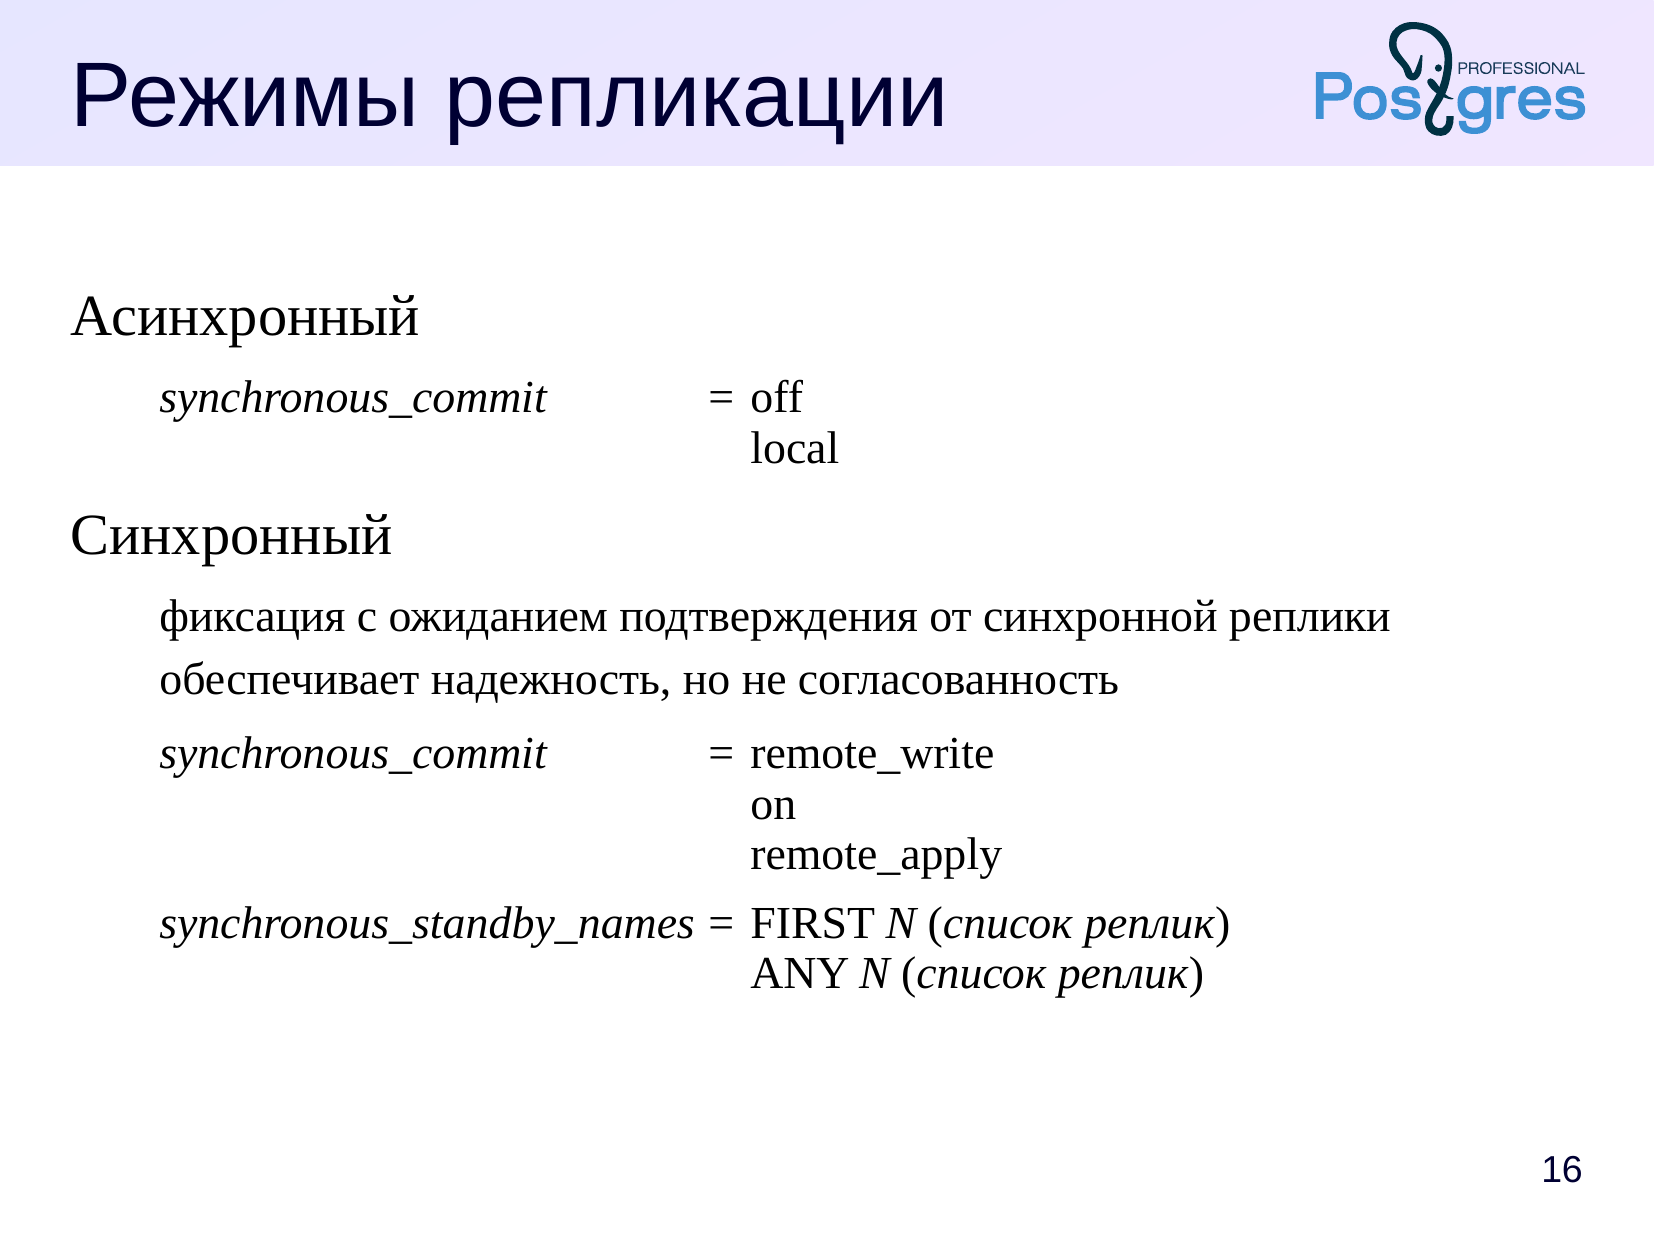

# Режимы репликации
Асинхронный
synchronous_commit	=	off
		local
Синхронный
фиксация с ожиданием подтверждения от синхронной реплики
обеспечивает надежность, но не согласованность
synchronous_commit	=	remote_write
		on
		remote_apply
synchronous_standby_names	=	FIRST N (список реплик)
		ANY N (список реплик)